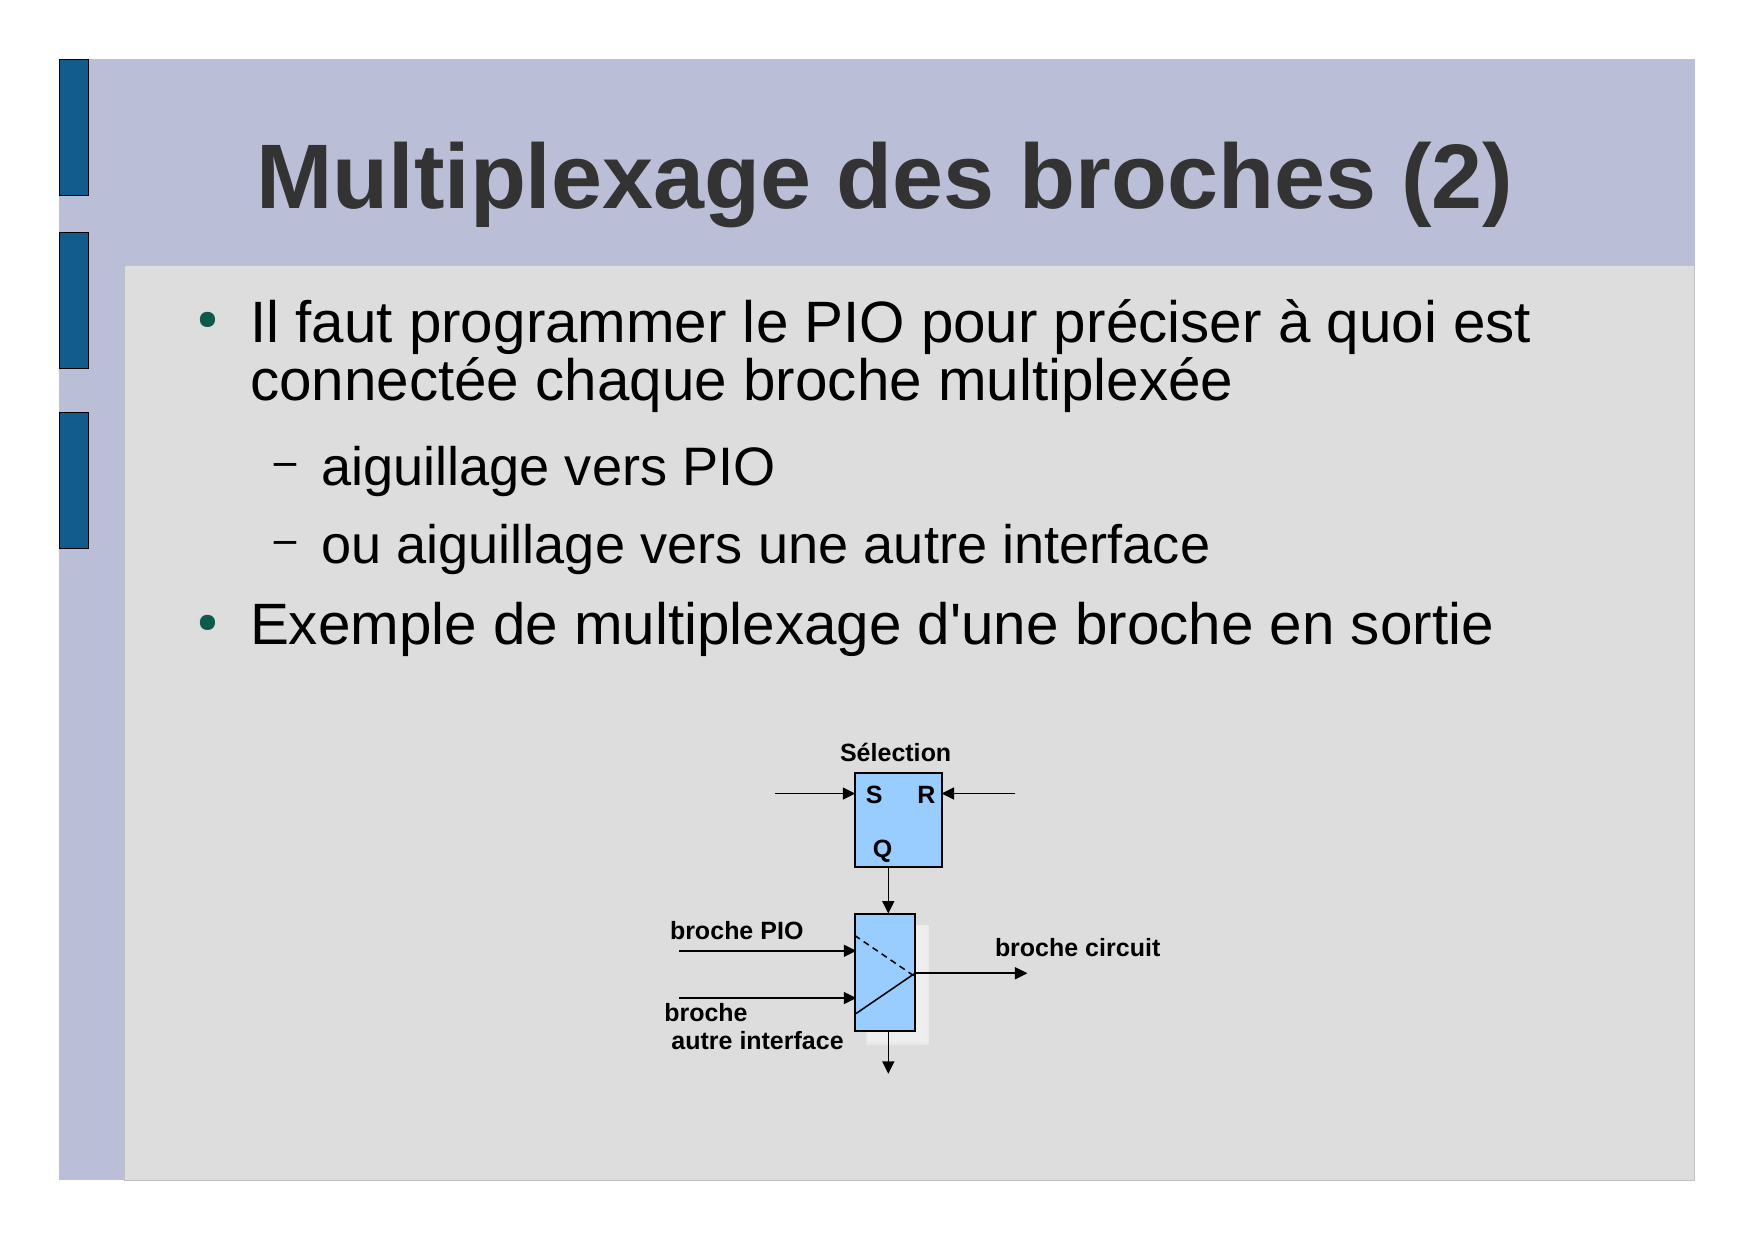

# Multiplexage des broches (2)
Il faut programmer le PIO pour préciser à quoi est connectée chaque broche multiplexée
aiguillage vers PIO
ou aiguillage vers une autre interface
Exemple de multiplexage d'une broche en sortie
Sélection
S
R
Q
broche PIO
broche circuit
broche
 autre interface